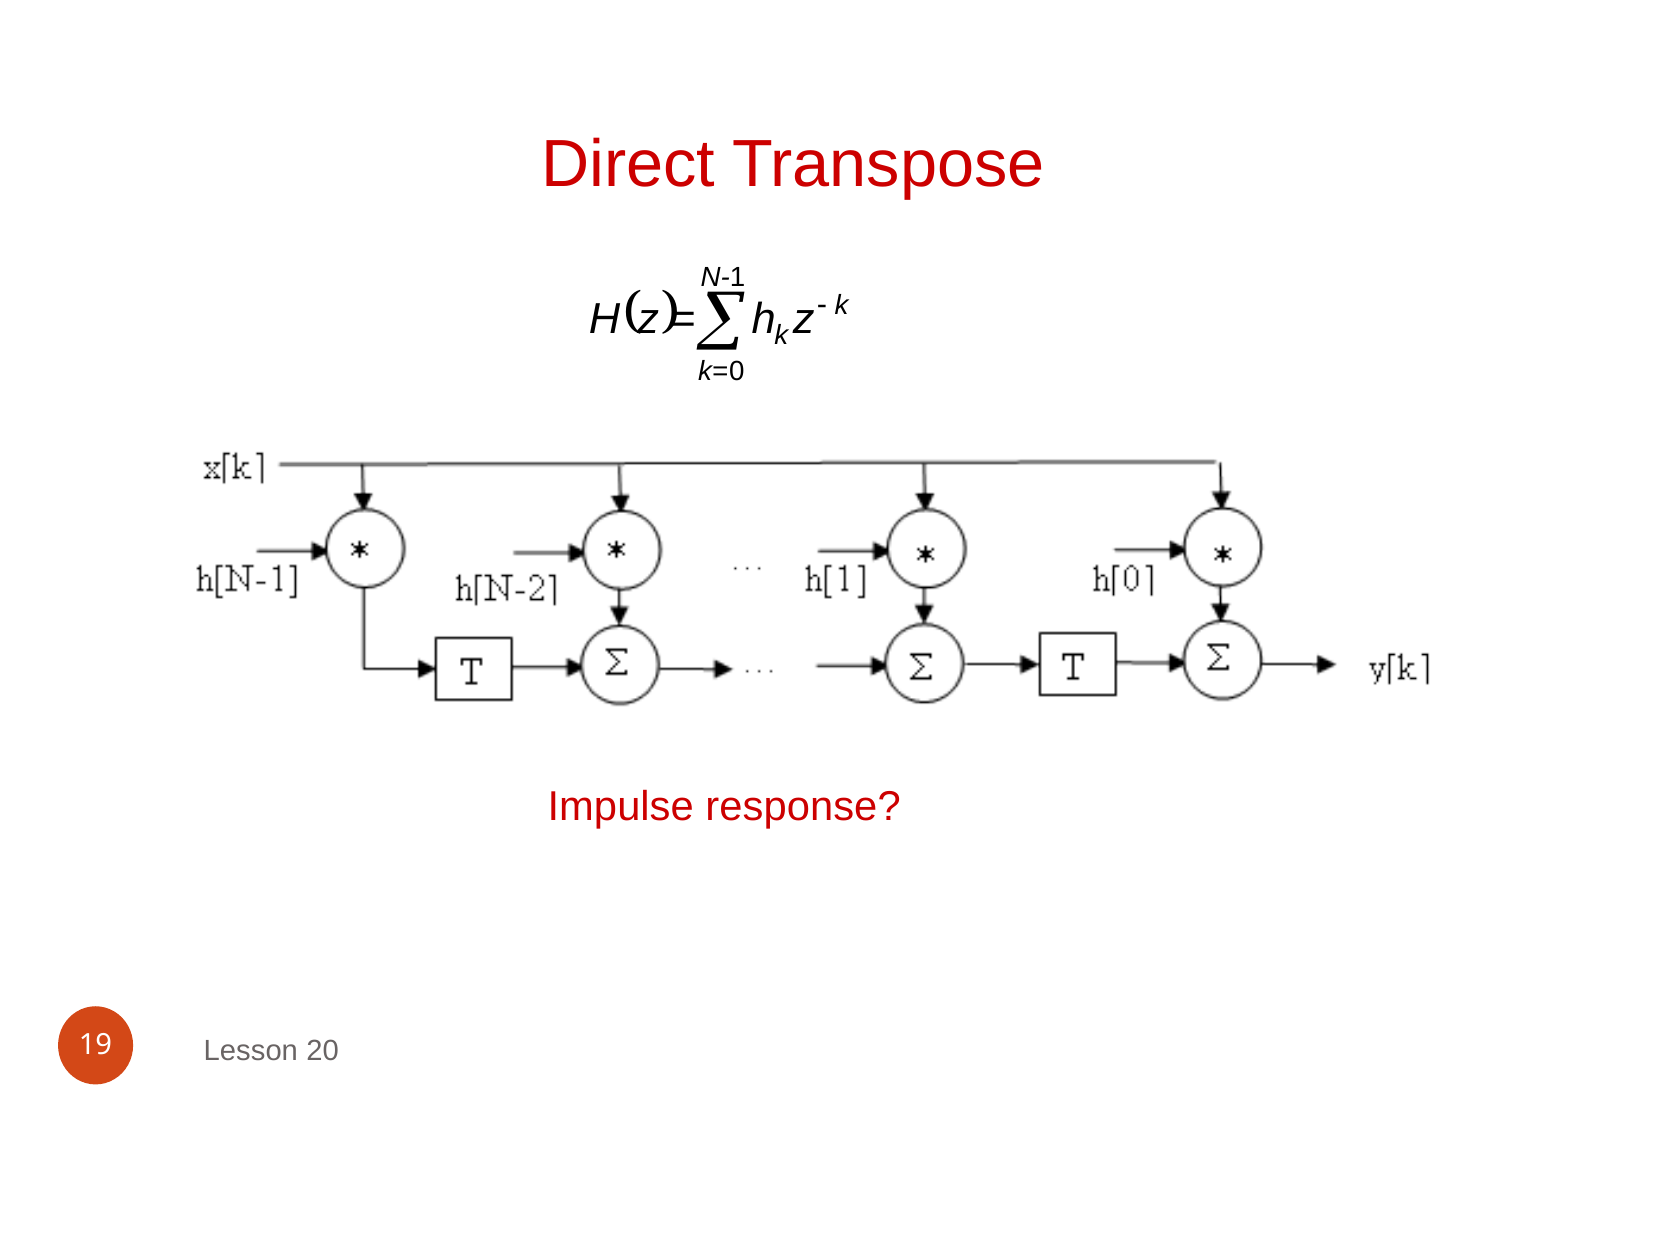

# Direct Transpose
Impulse response?
Lesson 20